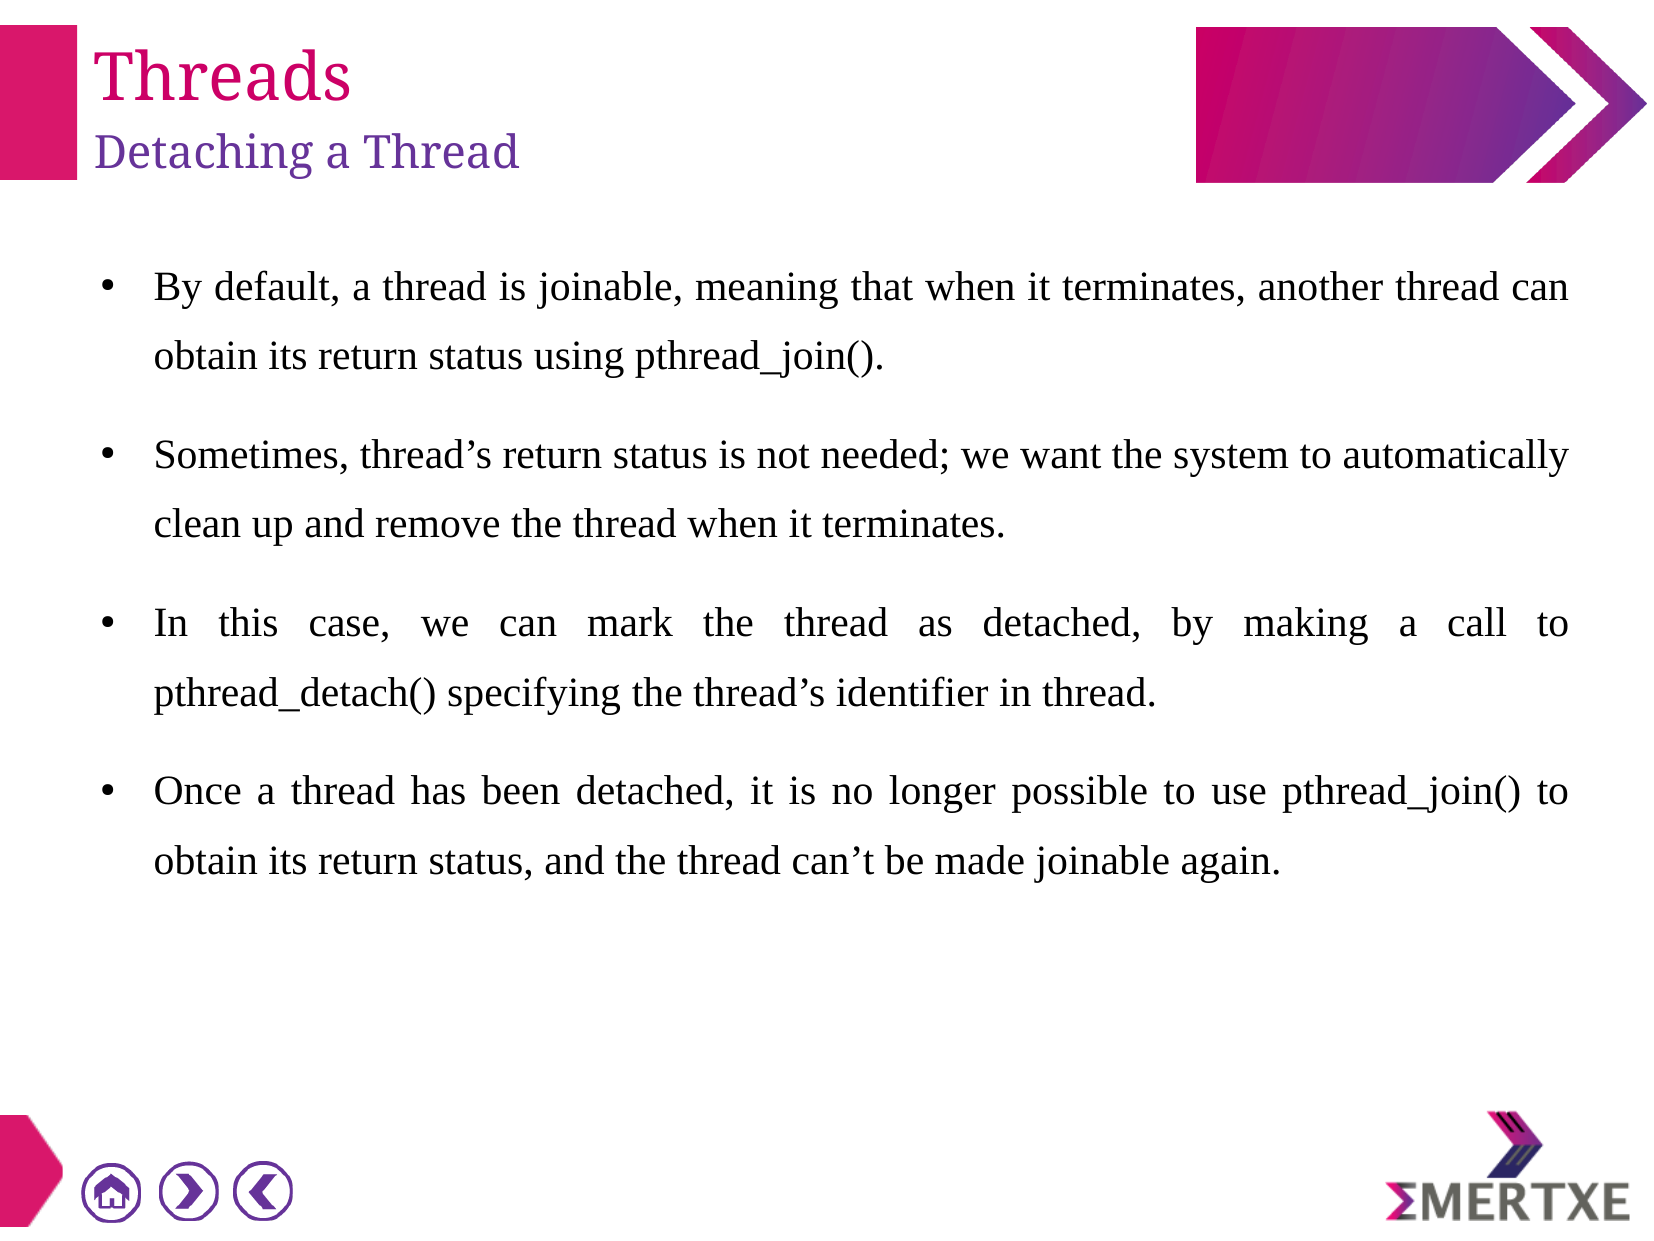

# Threads Detaching a Thread
By default, a thread is joinable, meaning that when it terminates, another thread can obtain its return status using pthread_join().
Sometimes, thread’s return status is not needed; we want the system to automatically clean up and remove the thread when it terminates.
In this case, we can mark the thread as detached, by making a call to pthread_detach() specifying the thread’s identifier in thread.
Once a thread has been detached, it is no longer possible to use pthread_join() to obtain its return status, and the thread can’t be made joinable again.